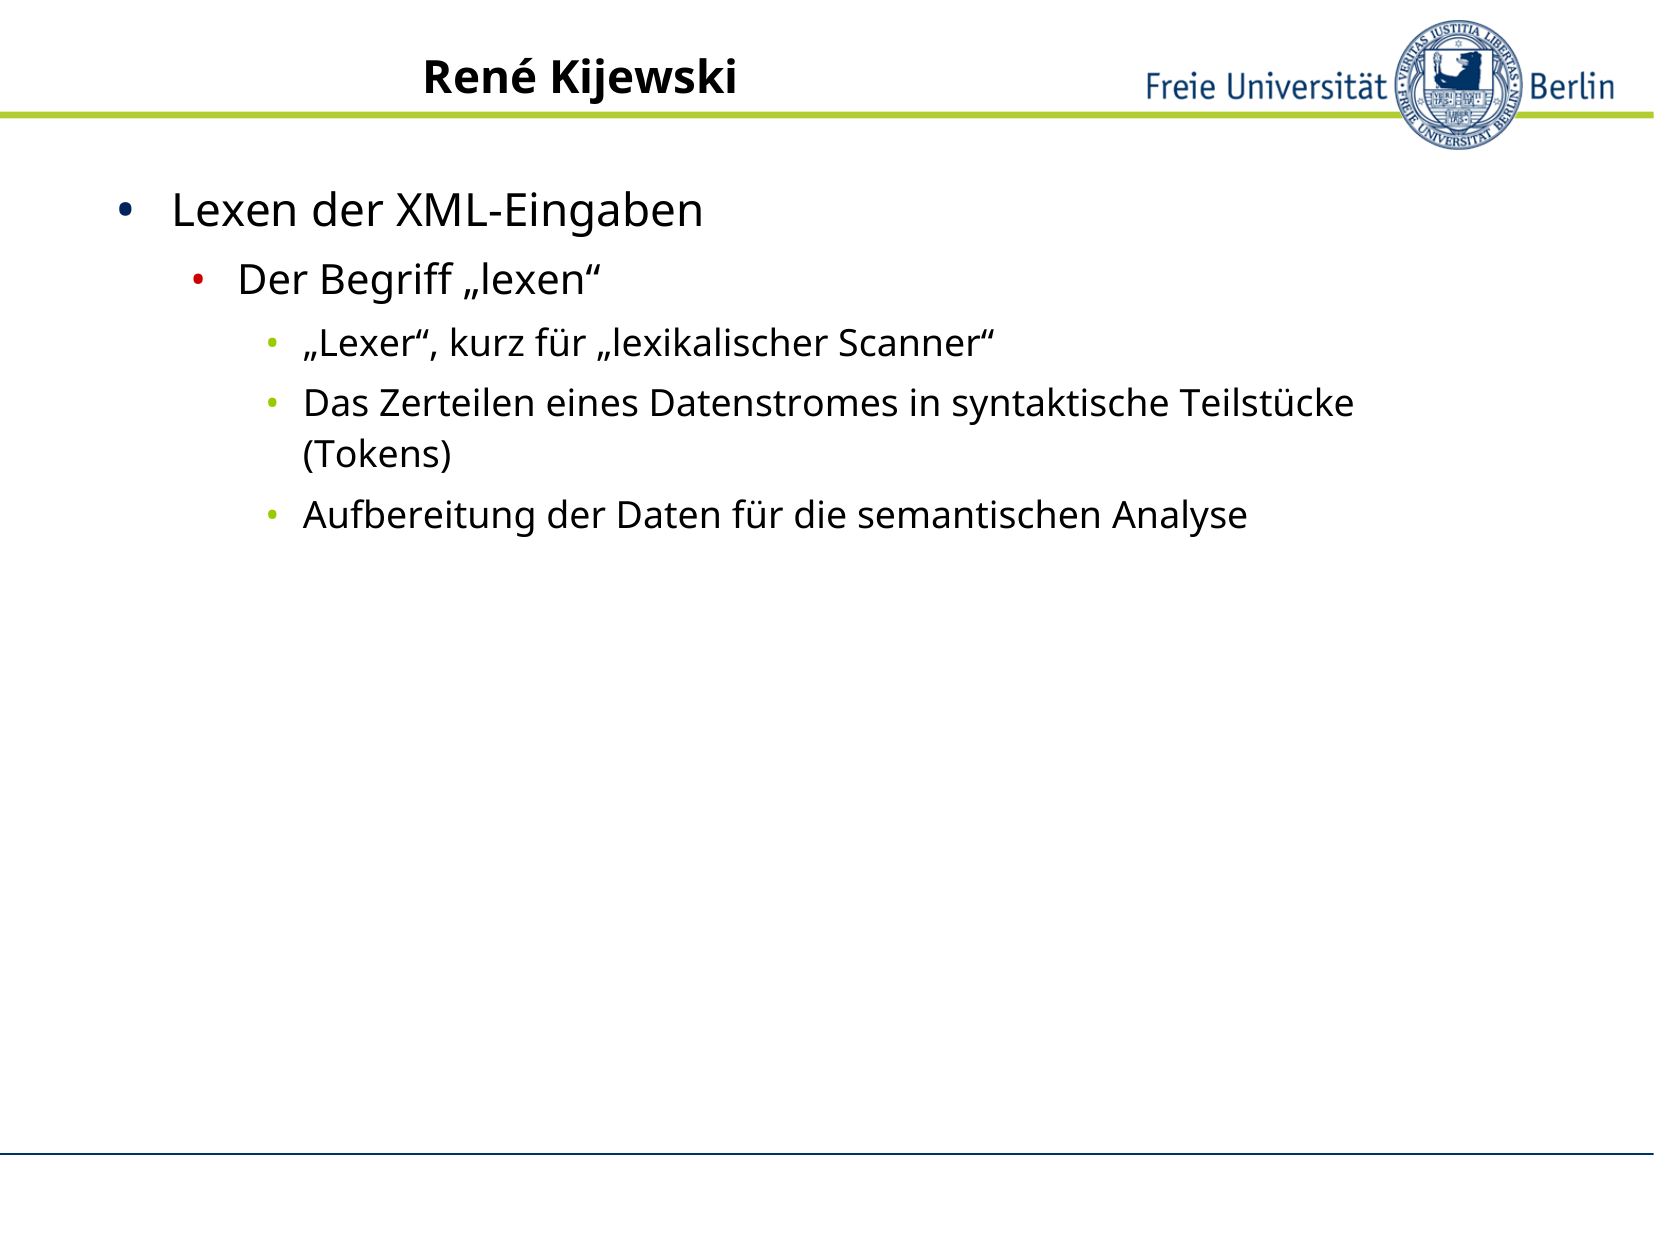

# René Kijewski
Lexen der XML-Eingaben
Der Begriff „lexen“
„Lexer“, kurz für „lexikalischer Scanner“
Das Zerteilen eines Datenstromes in syntaktische Teilstücke (Tokens)
Aufbereitung der Daten für die semantischen Analyse